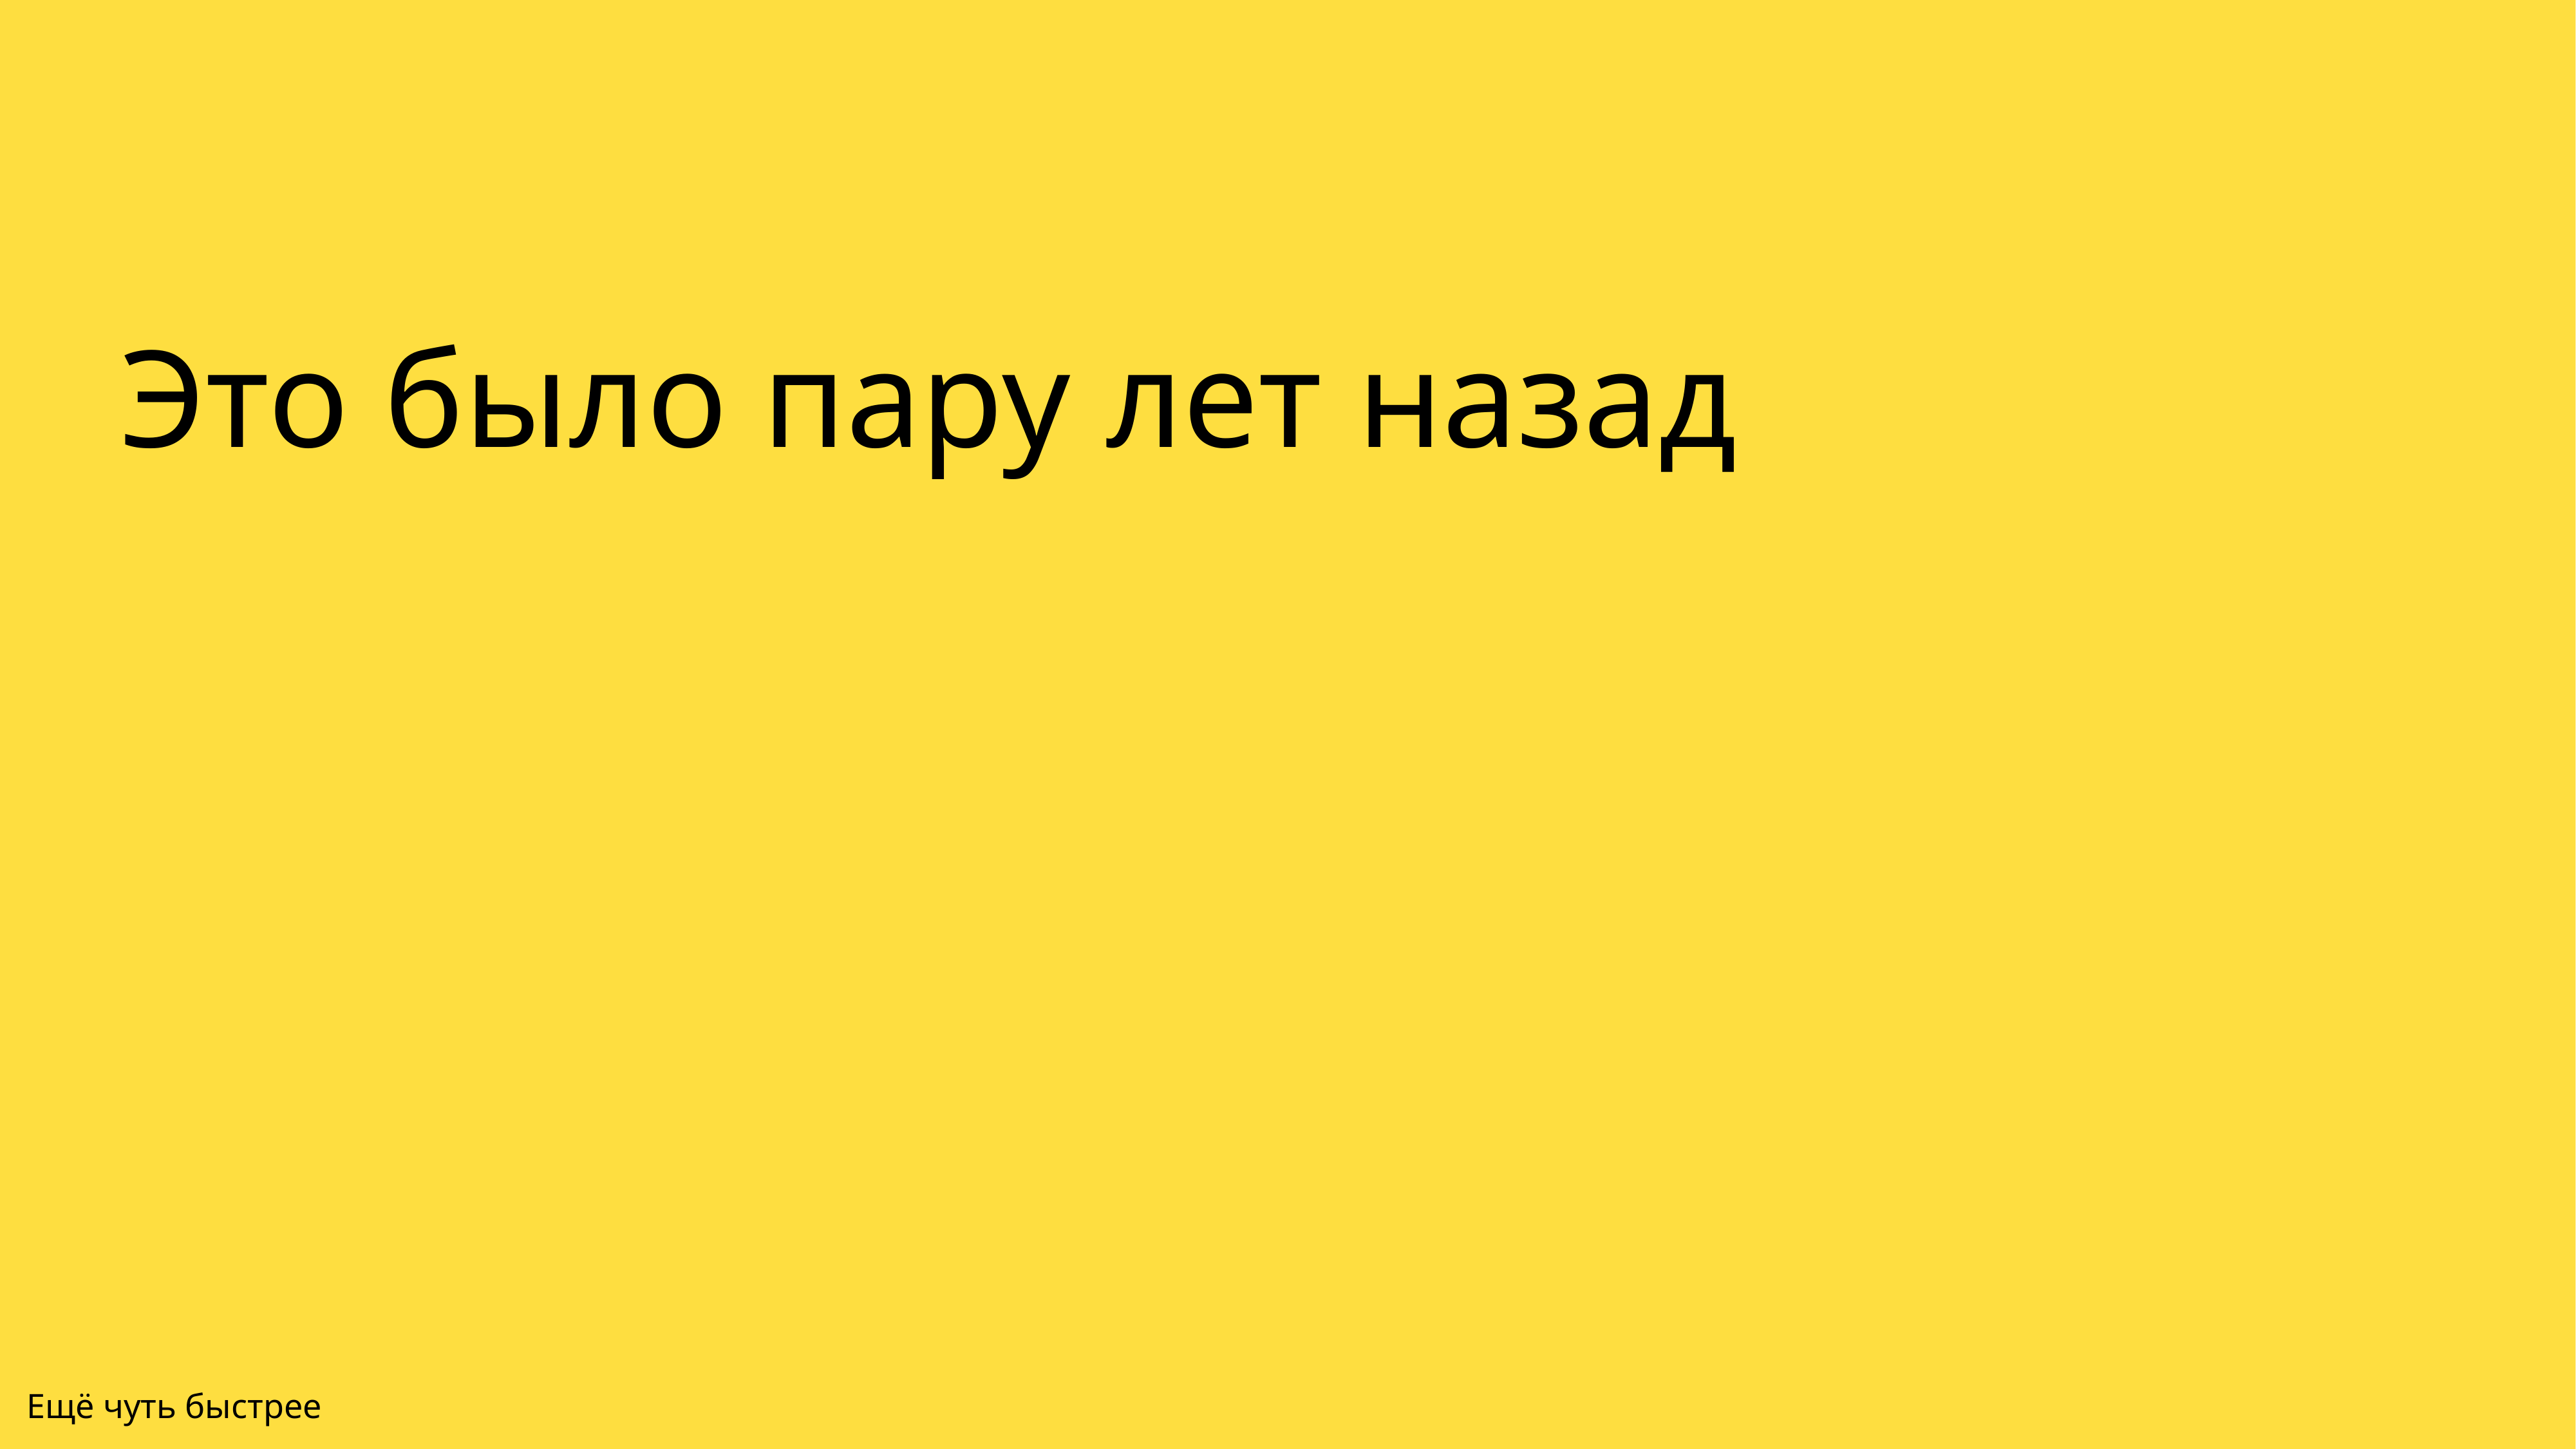

# Это было пару лет назад
Ещё чуть быстрее